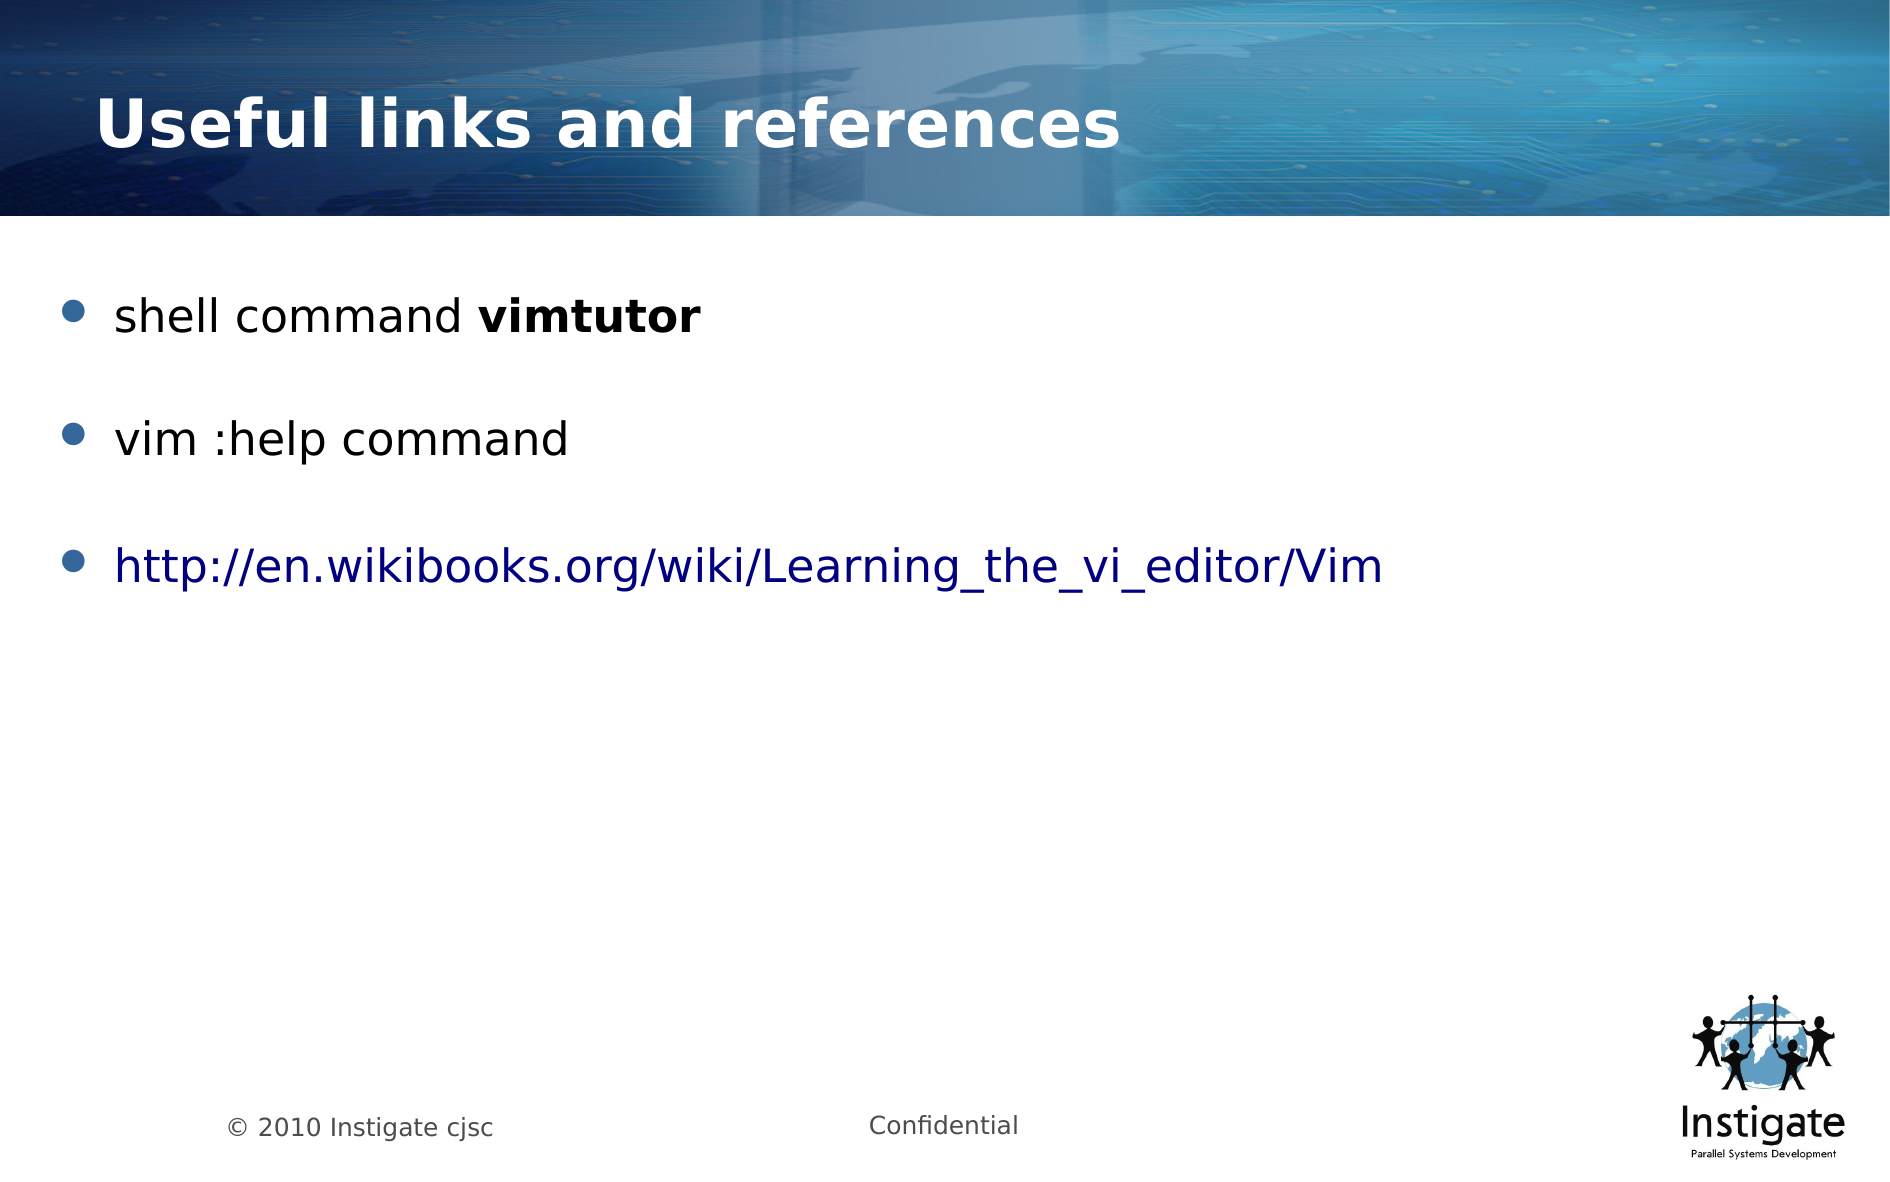

# Useful links and references
shell command vimtutor
vim :help command
http://en.wikibooks.org/wiki/Learning_the_vi_editor/Vim